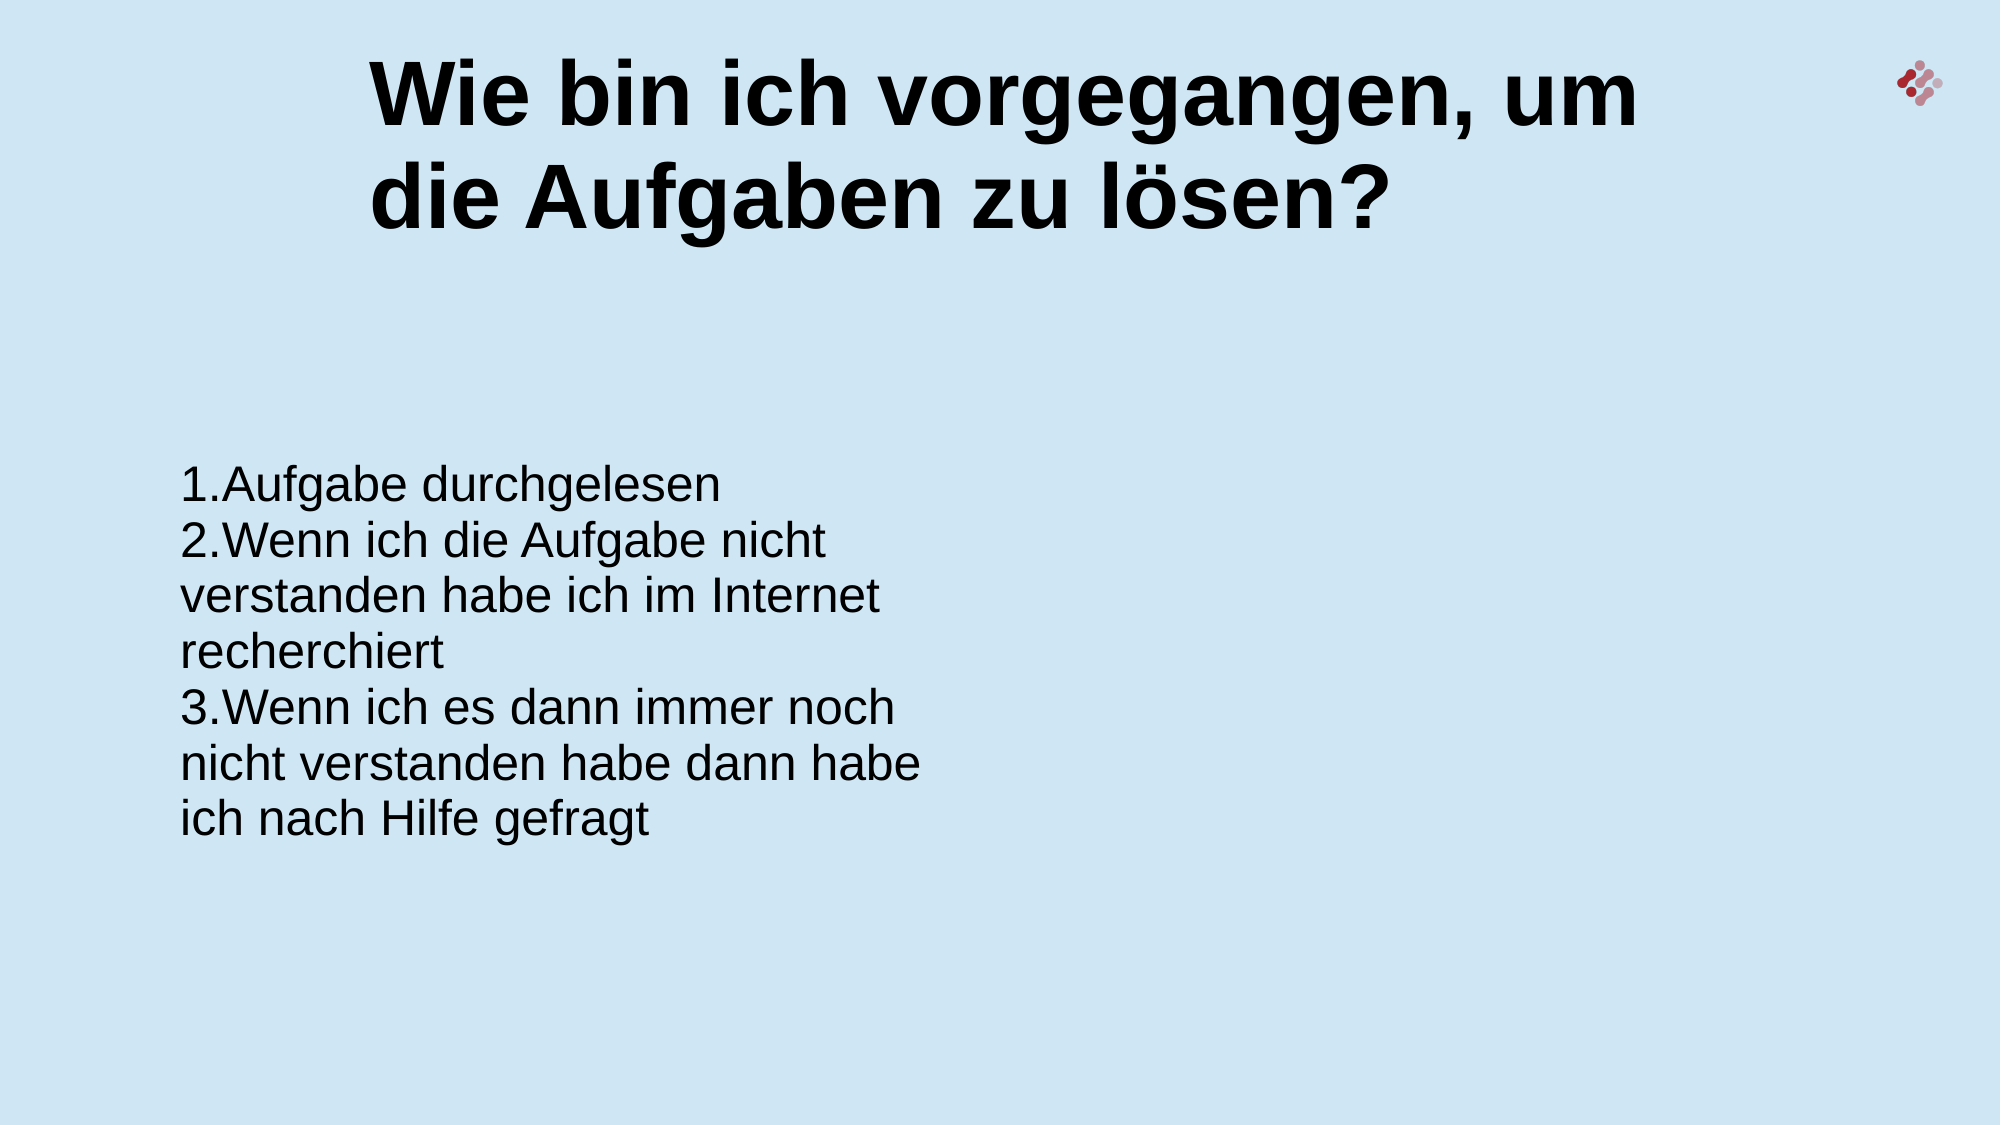

Wie bin ich vorgegangen, um die Aufgaben zu lösen?
1.Aufgabe durchgelesen
2.Wenn ich die Aufgabe nicht verstanden habe ich im Internet recherchiert
3.Wenn ich es dann immer noch nicht verstanden habe dann habe ich nach Hilfe gefragt